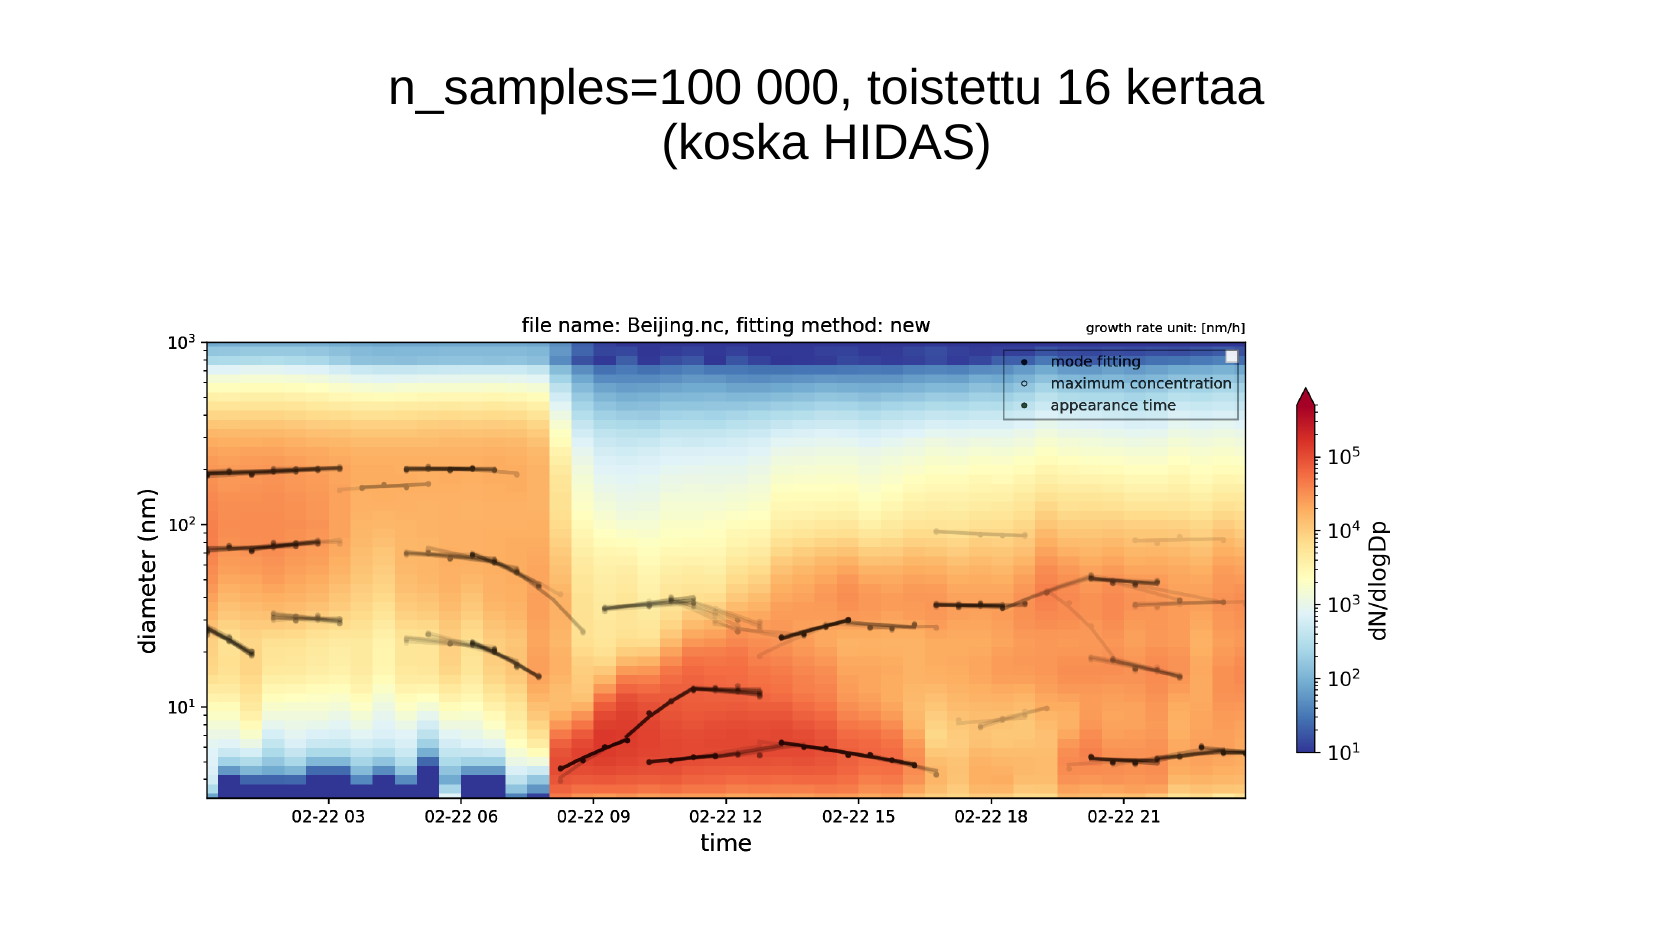

# n_samples=100 000, toistettu 16 kertaa (koska HIDAS)